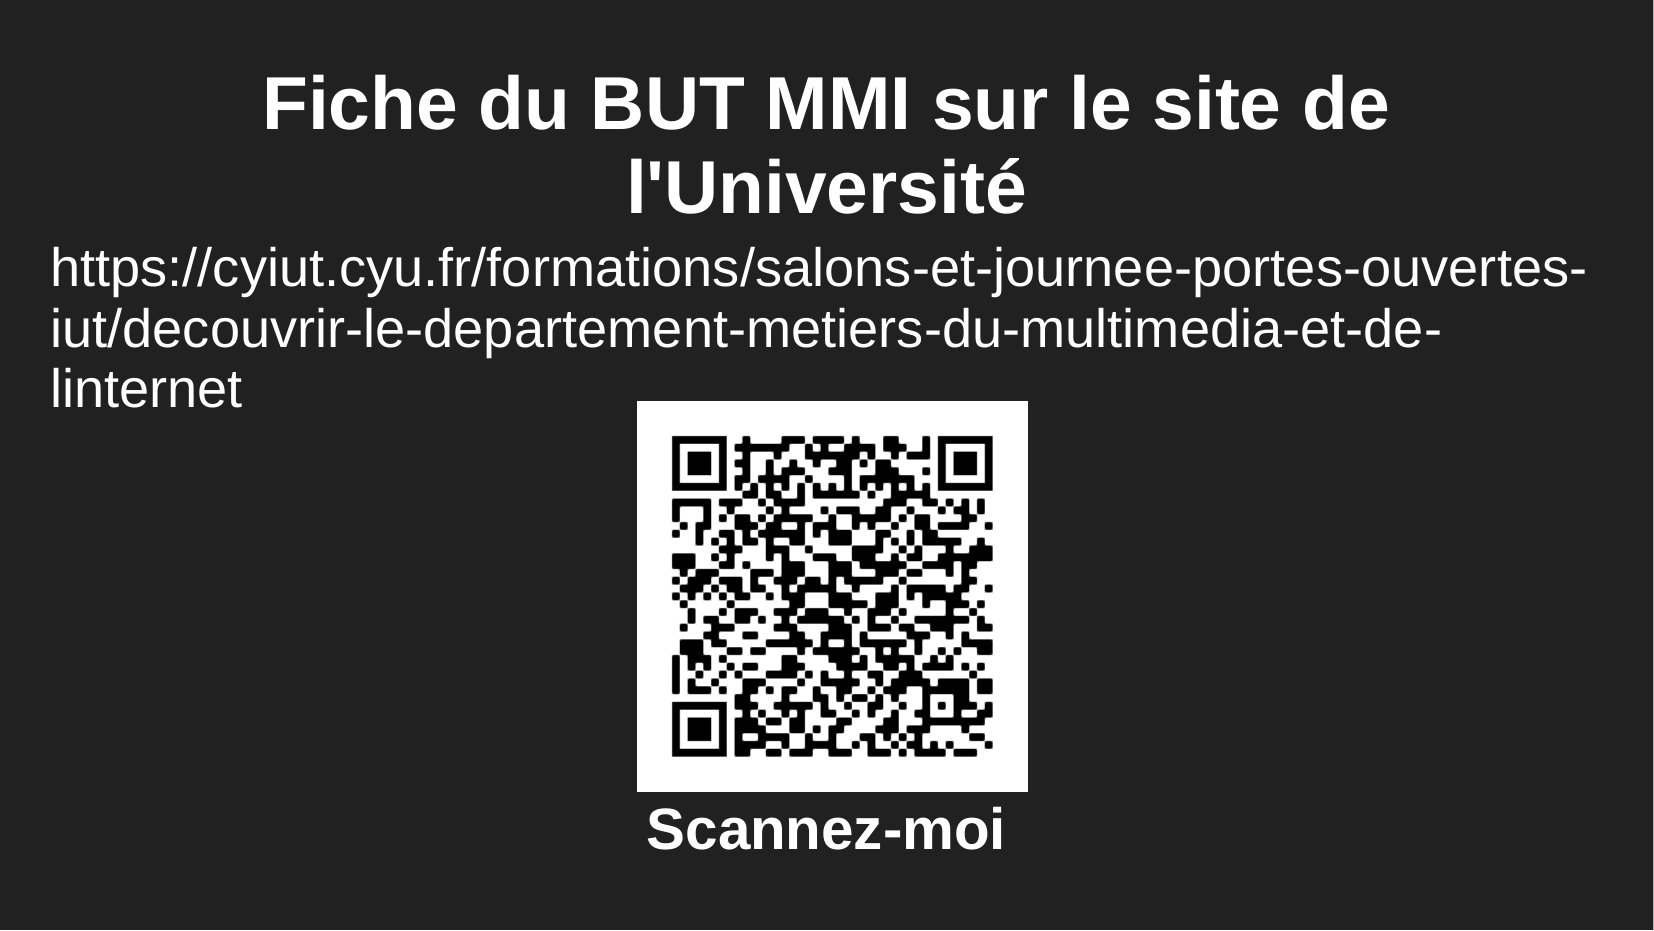

Fiche du BUT MMI sur le site de l'Université
https://cyiut.cyu.fr/formations/salons-et-journee-portes-ouvertes-iut/decouvrir-le-departement-metiers-du-multimedia-et-de-linternet
Scannez-moi